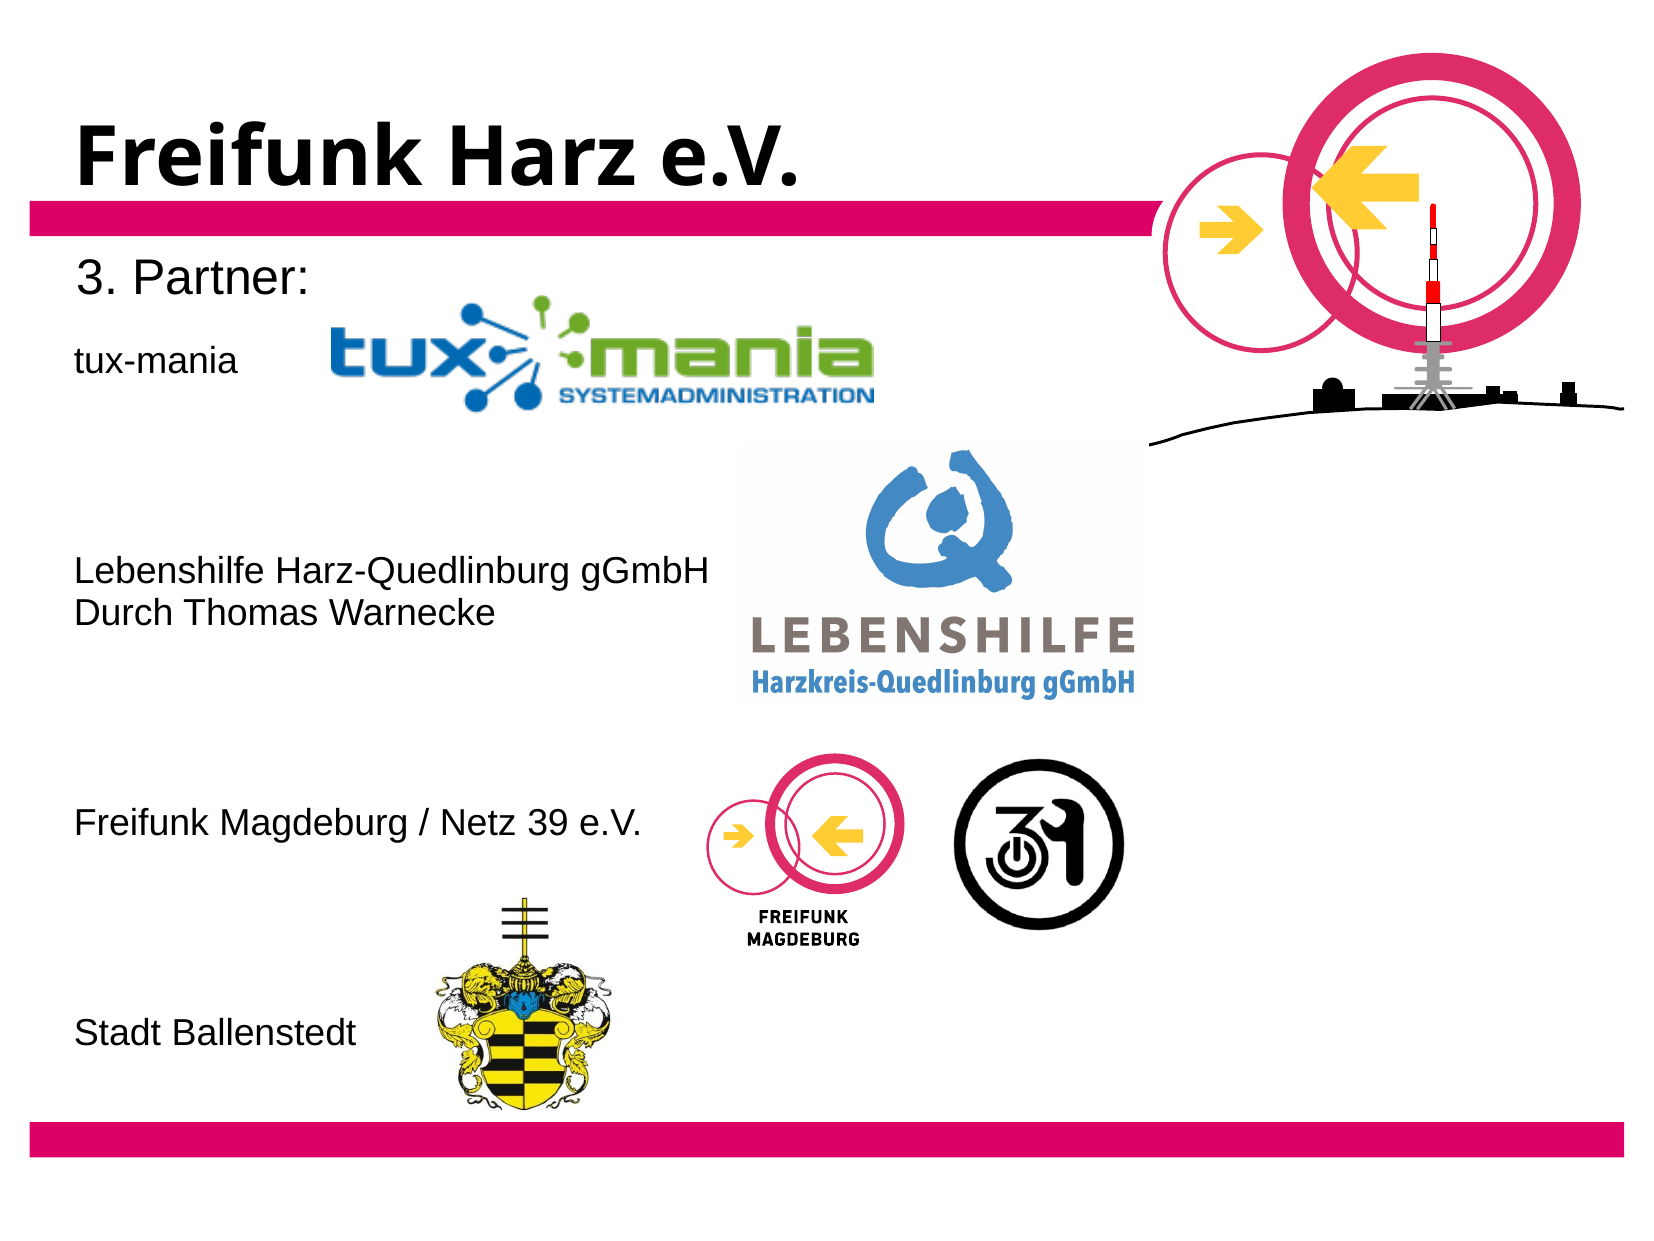

# 3. Partner:
tux-mania
Lebenshilfe Harz-Quedlinburg gGmbH
Durch Thomas Warnecke
Freifunk Magdeburg / Netz 39 e.V.
Stadt Ballenstedt